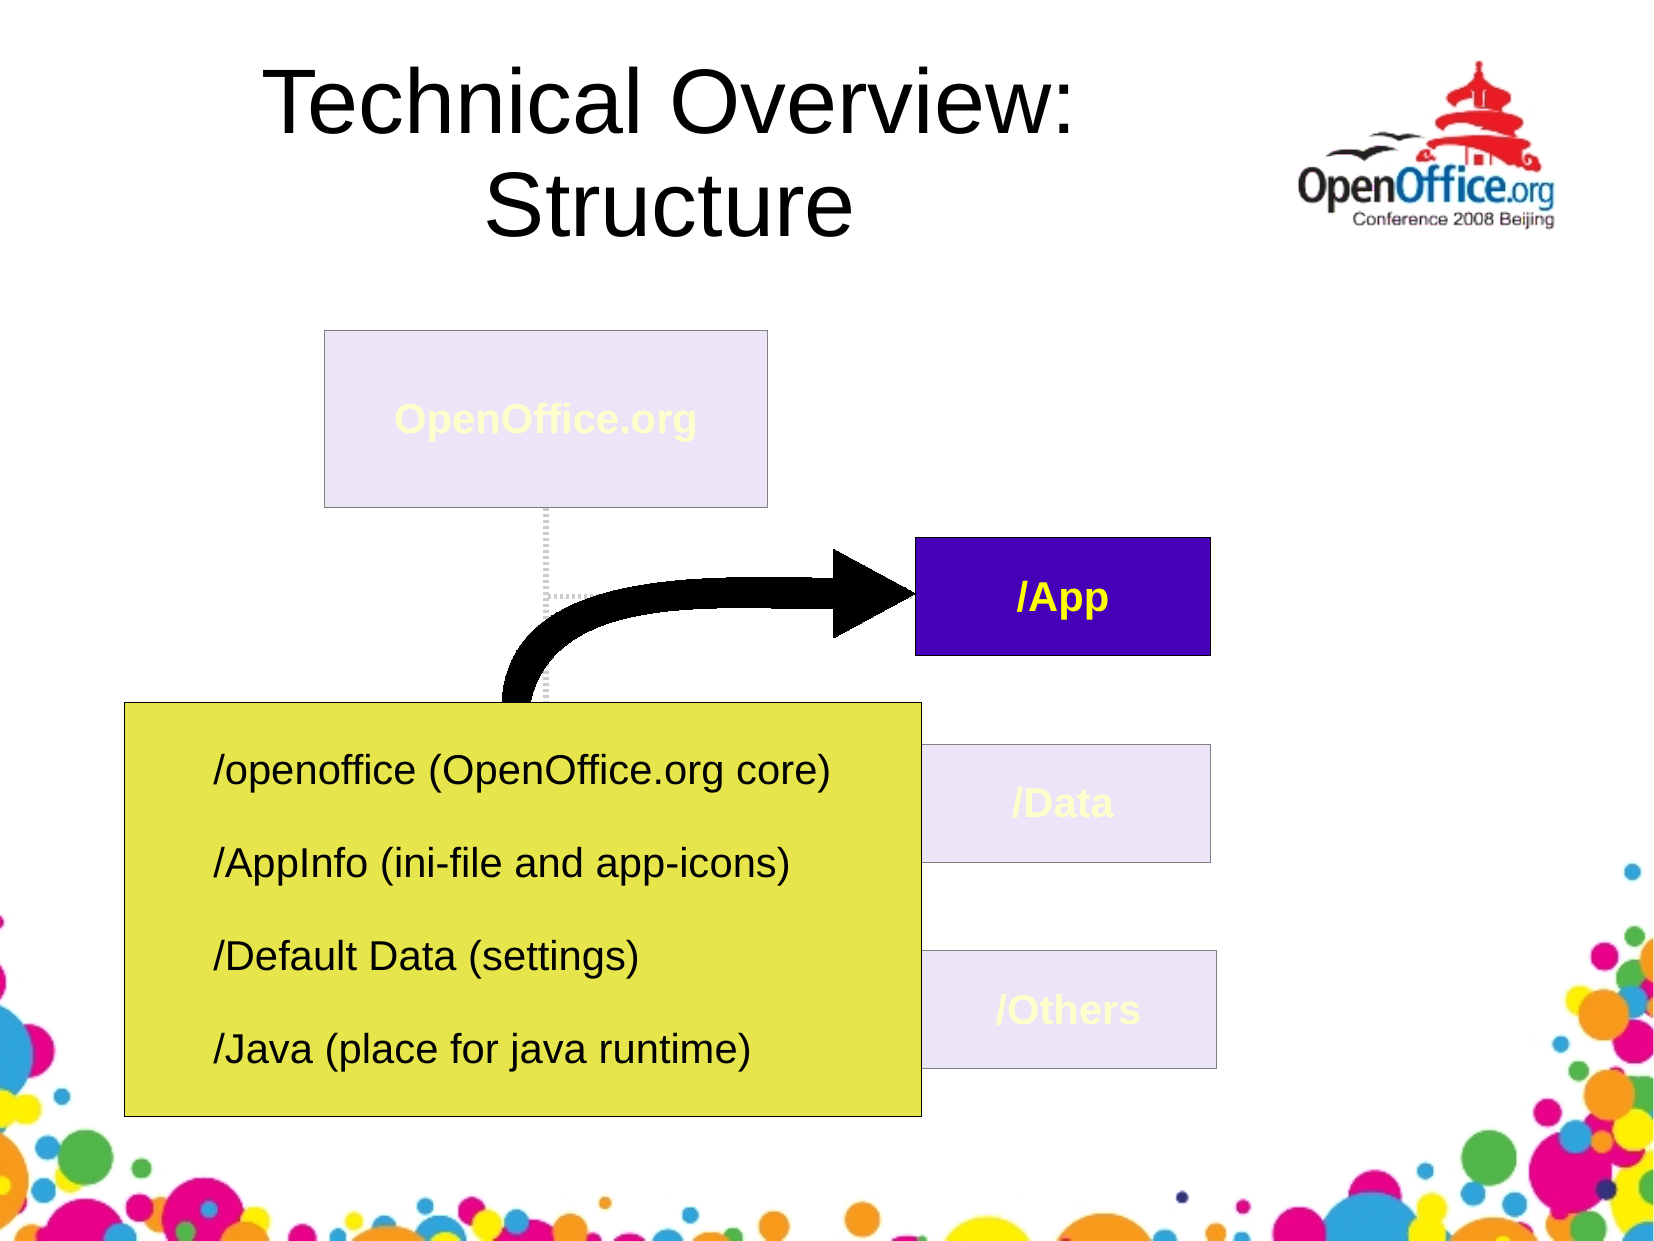

# Technical Overview: Structure
OpenOffice.org
/App
/openoffice (OpenOffice.org core)
/AppInfo (ini-file and app-icons)
/Default Data (settings)
/Java (place for java runtime)
/Data
/Others